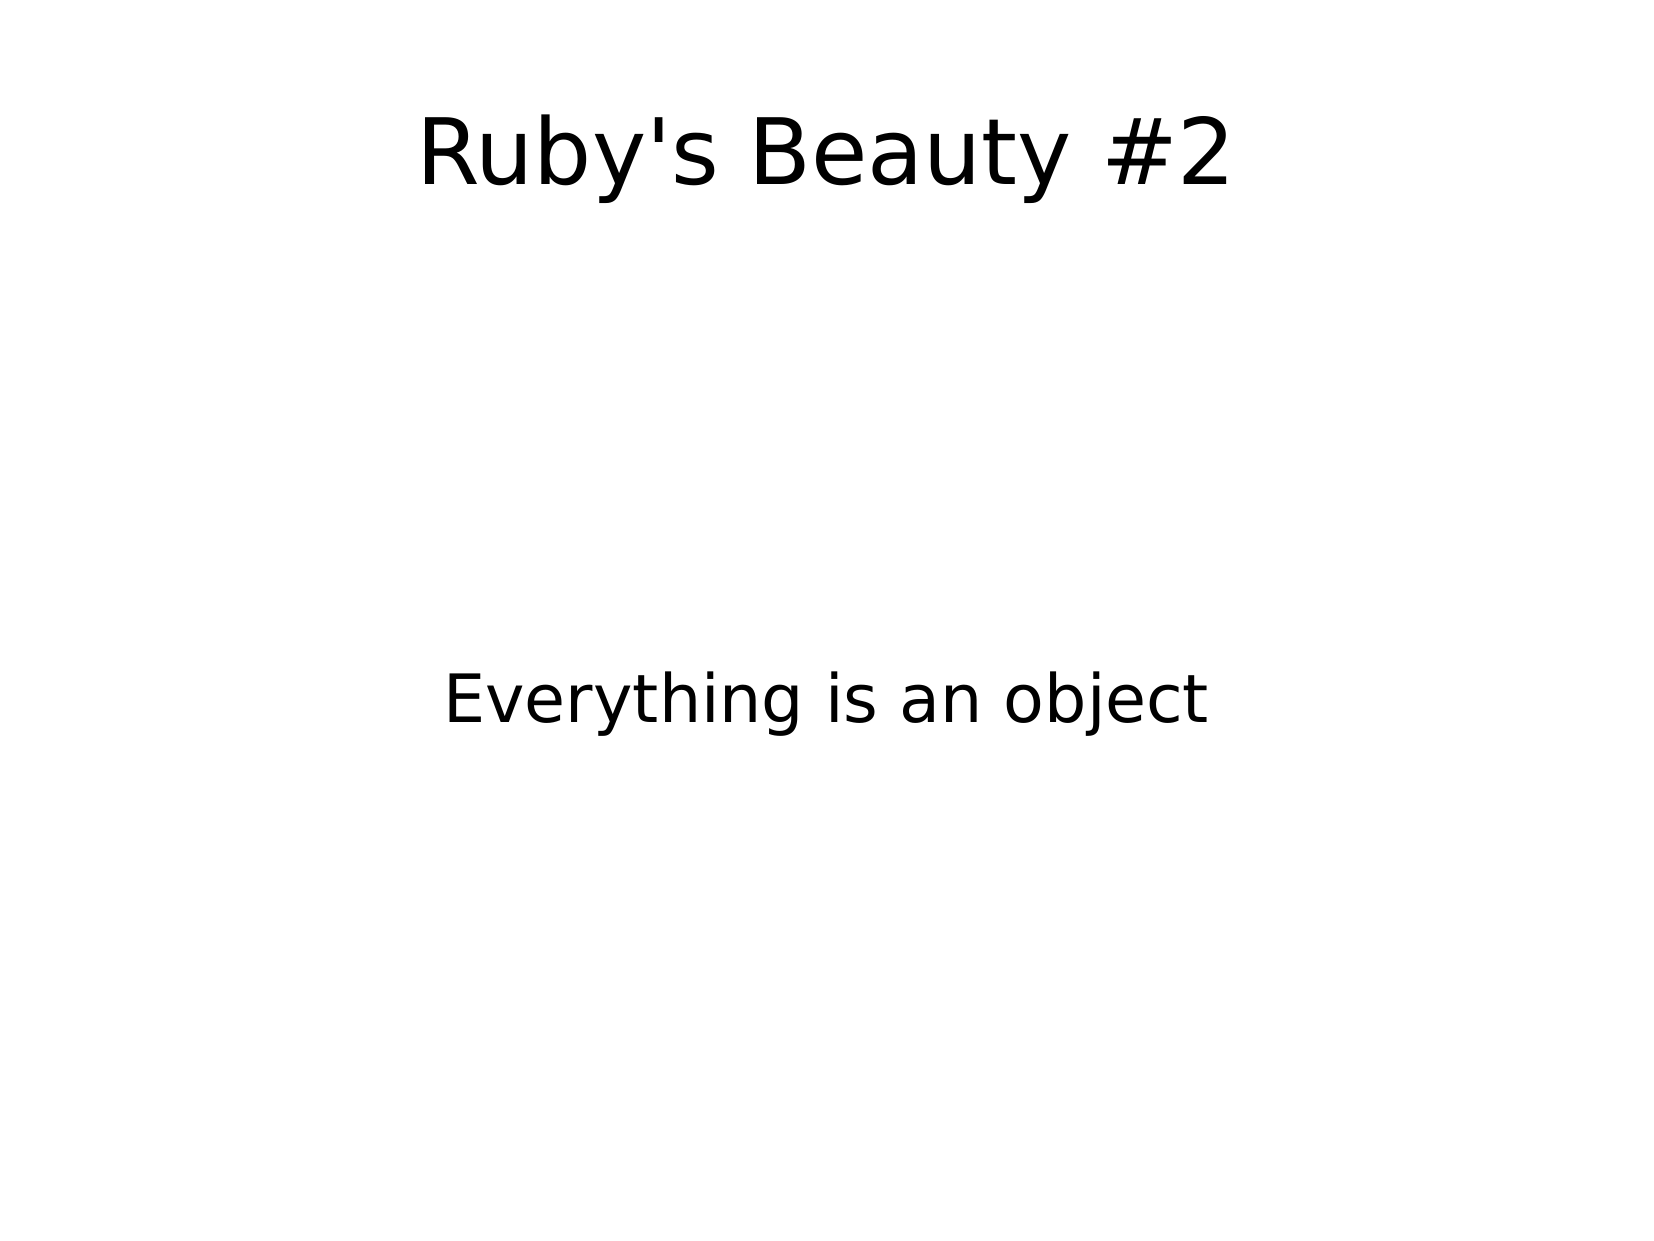

# Ruby's Beauty #2
Everything is an object